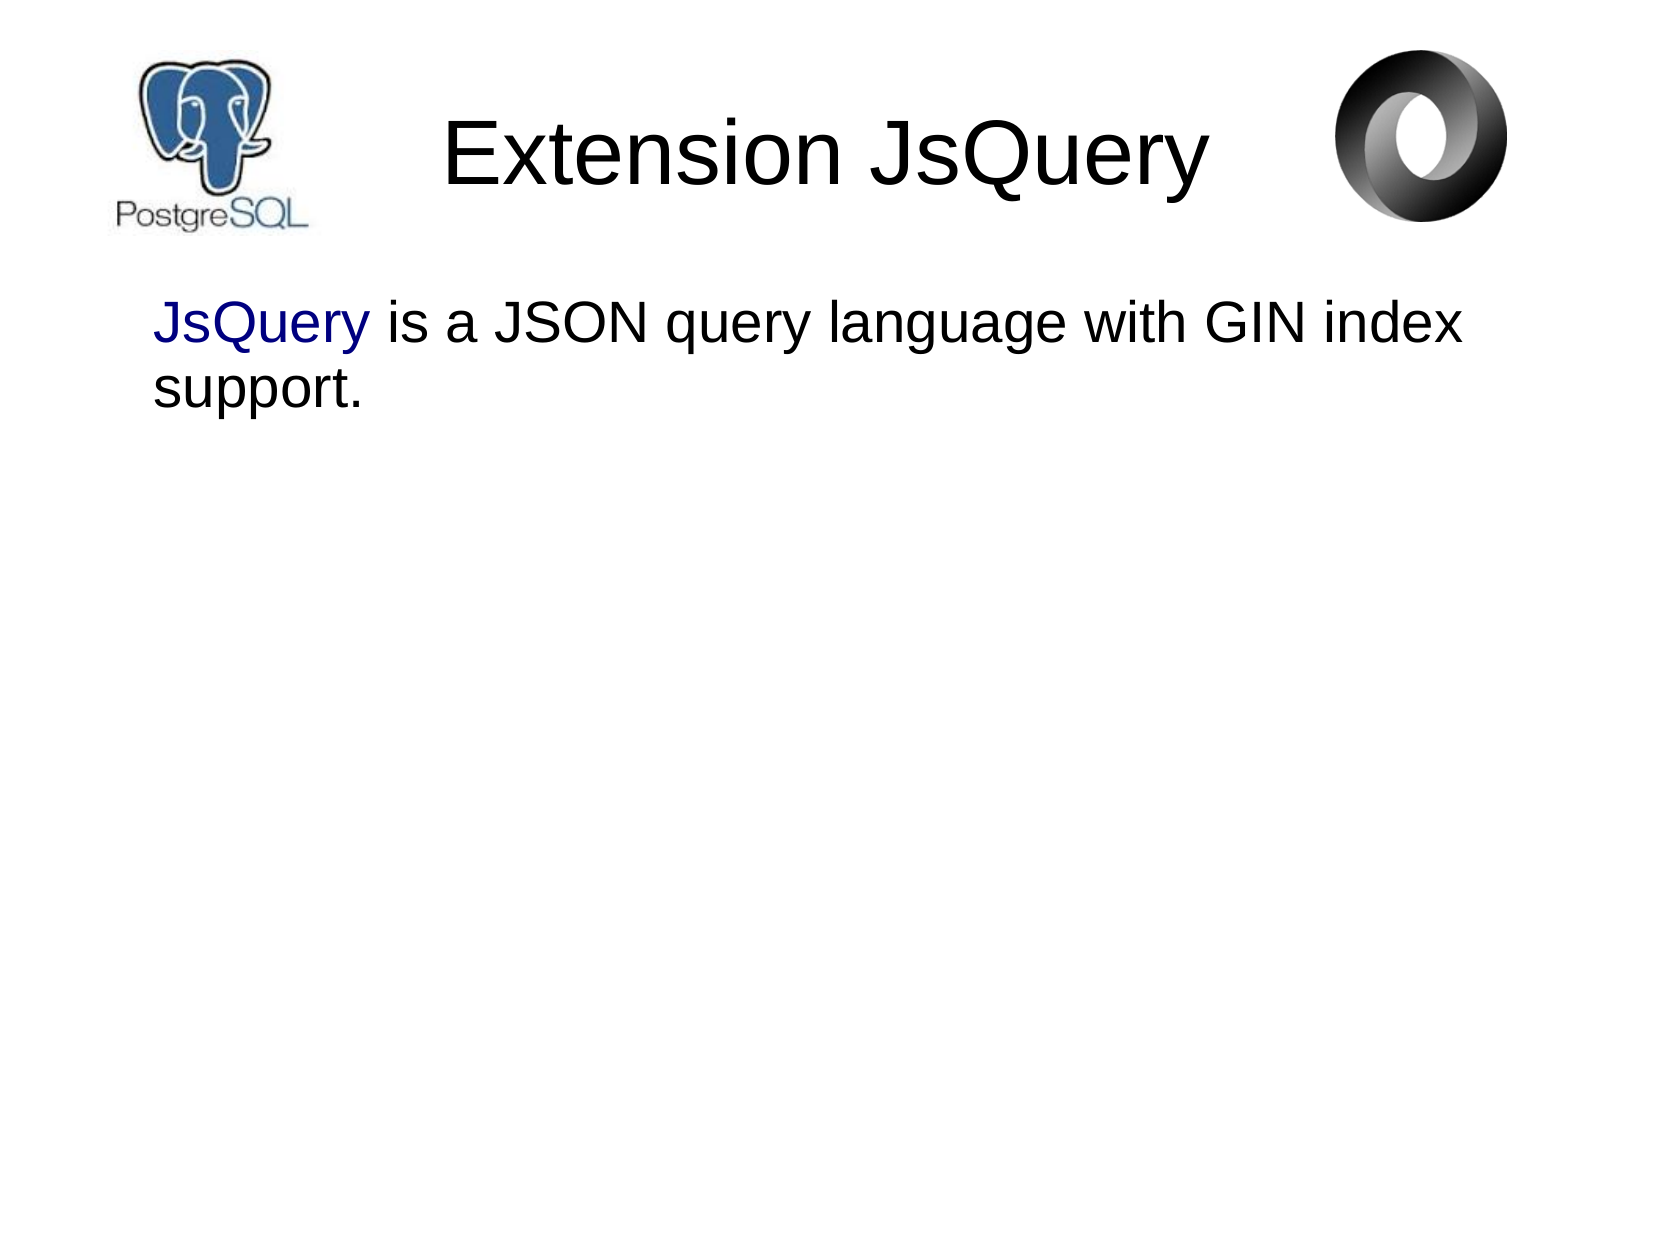

# Extension JsQuery
JsQuery is a JSON query language with GIN index support.